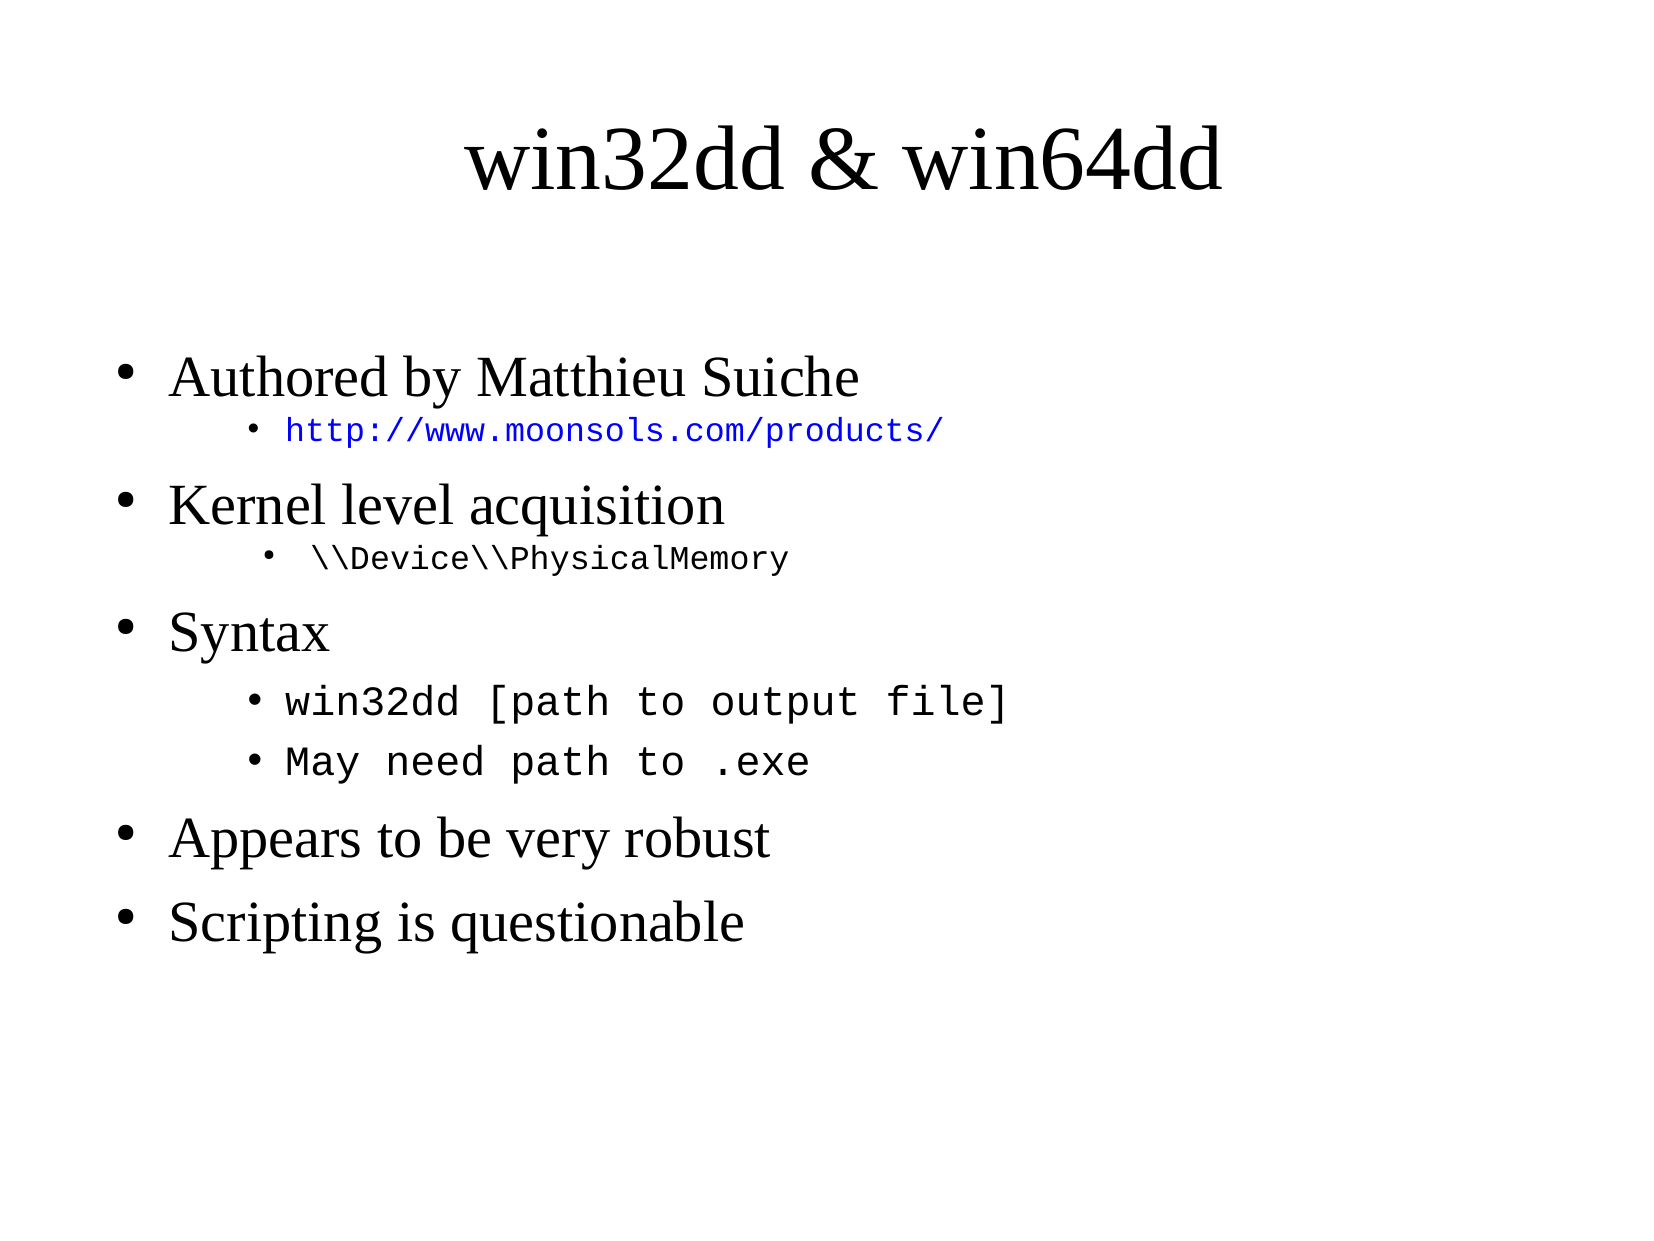

# win32dd & win64dd
Authored by Matthieu Suiche
http://www.moonsols.com/products/
Kernel level acquisition
\\Device\\PhysicalMemory
Syntax
win32dd [path to output file]
May need path to .exe
Appears to be very robust
Scripting is questionable